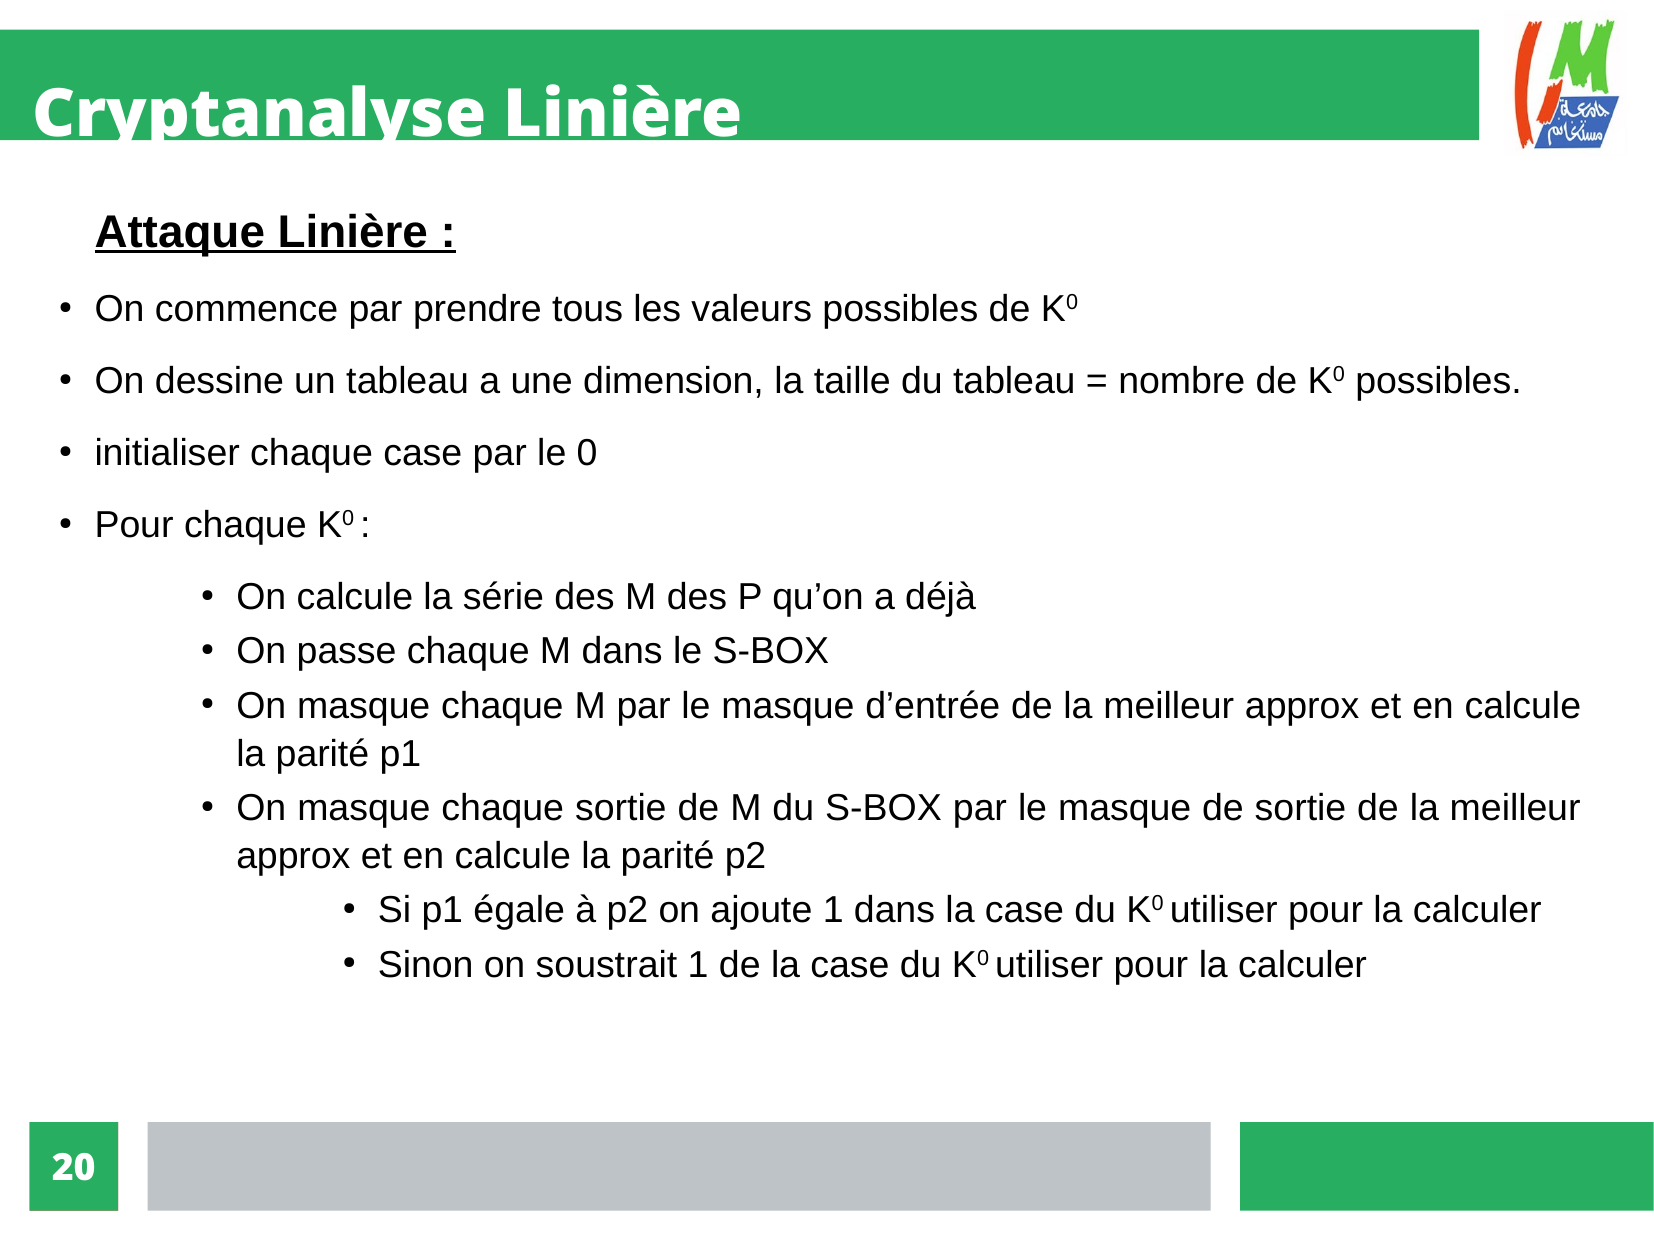

# Cryptanalyse Linière
Attaque Linière :
On commence par prendre tous les valeurs possibles de K0
On dessine un tableau a une dimension, la taille du tableau = nombre de K0 possibles.
initialiser chaque case par le 0
Pour chaque K0 :
On calcule la série des M des P qu’on a déjà
On passe chaque M dans le S-BOX
On masque chaque M par le masque d’entrée de la meilleur approx et en calcule la parité p1
On masque chaque sortie de M du S-BOX par le masque de sortie de la meilleur approx et en calcule la parité p2
Si p1 égale à p2 on ajoute 1 dans la case du K0 utiliser pour la calculer
Sinon on soustrait 1 de la case du K0 utiliser pour la calculer
20